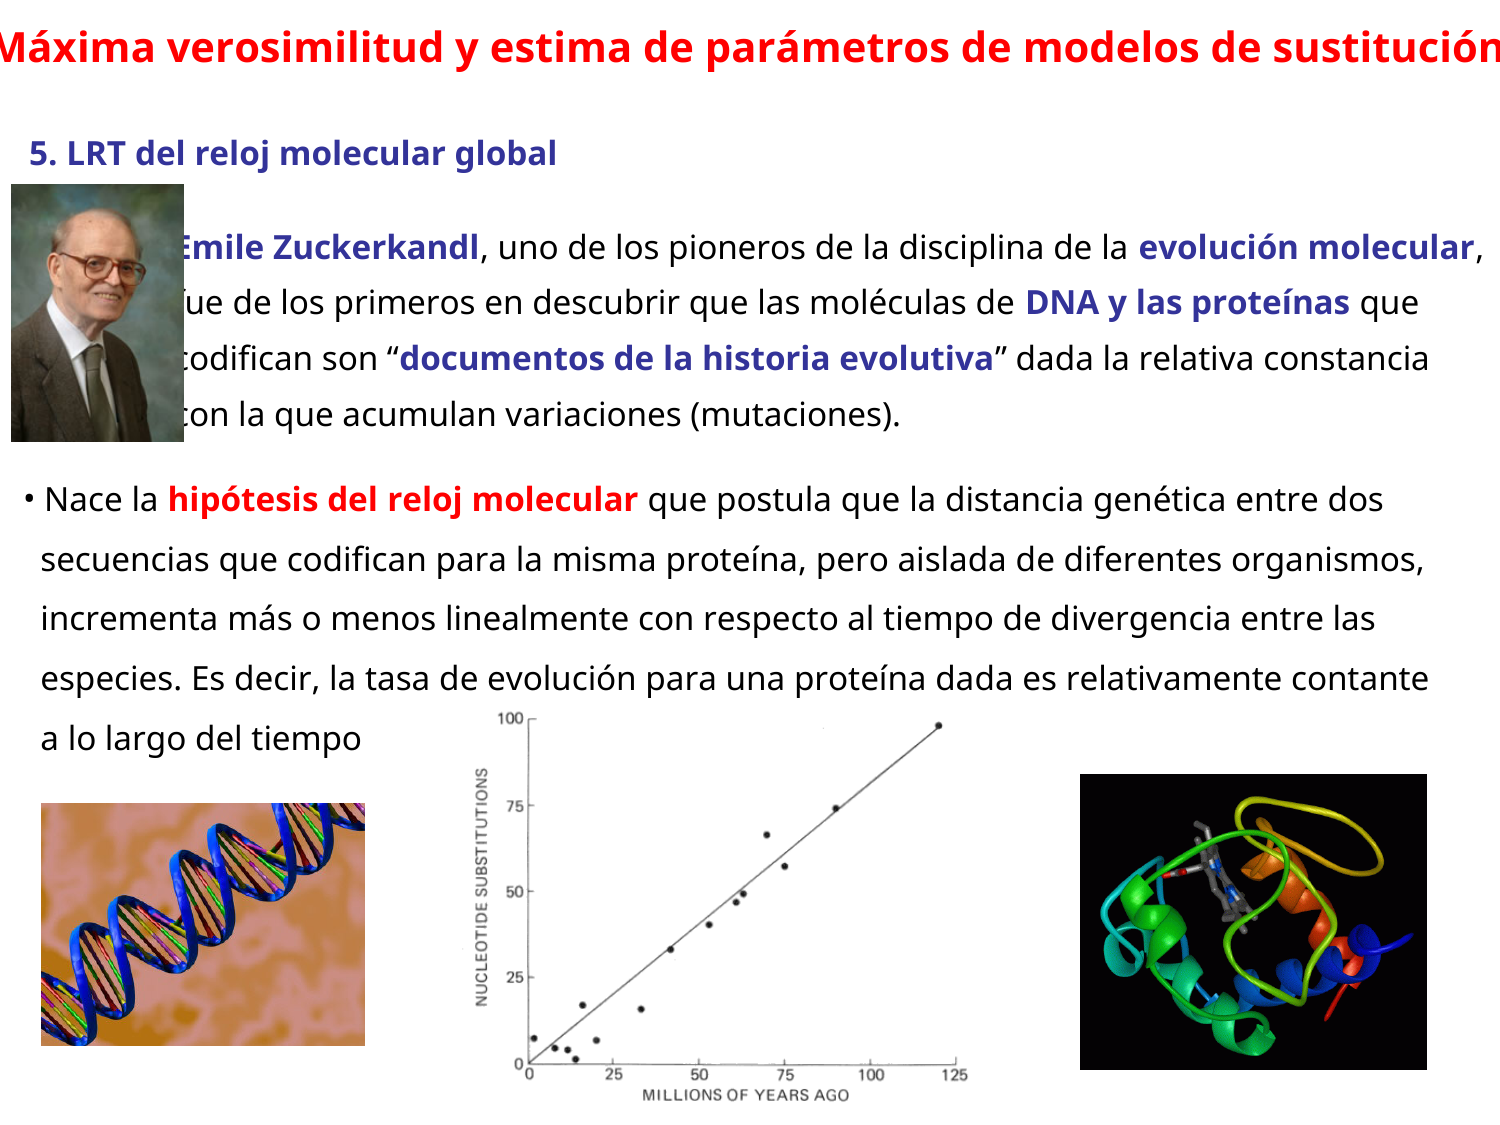

Máxima verosimilitud y estima de parámetros de modelos de sustitución
5. LRT del reloj molecular global
Emile Zuckerkandl, uno de los pioneros de la disciplina de la evolución molecular,
fue de los primeros en descubrir que las moléculas de DNA y las proteínas que
codifican son “documentos de la historia evolutiva” dada la relativa constancia
con la que acumulan variaciones (mutaciones).
 Nace la hipótesis del reloj molecular que postula que la distancia genética entre dos
 secuencias que codifican para la misma proteína, pero aislada de diferentes organismos,
 incrementa más o menos linealmente con respecto al tiempo de divergencia entre las
 especies. Es decir, la tasa de evolución para una proteína dada es relativamente contante
 a lo largo del tiempo